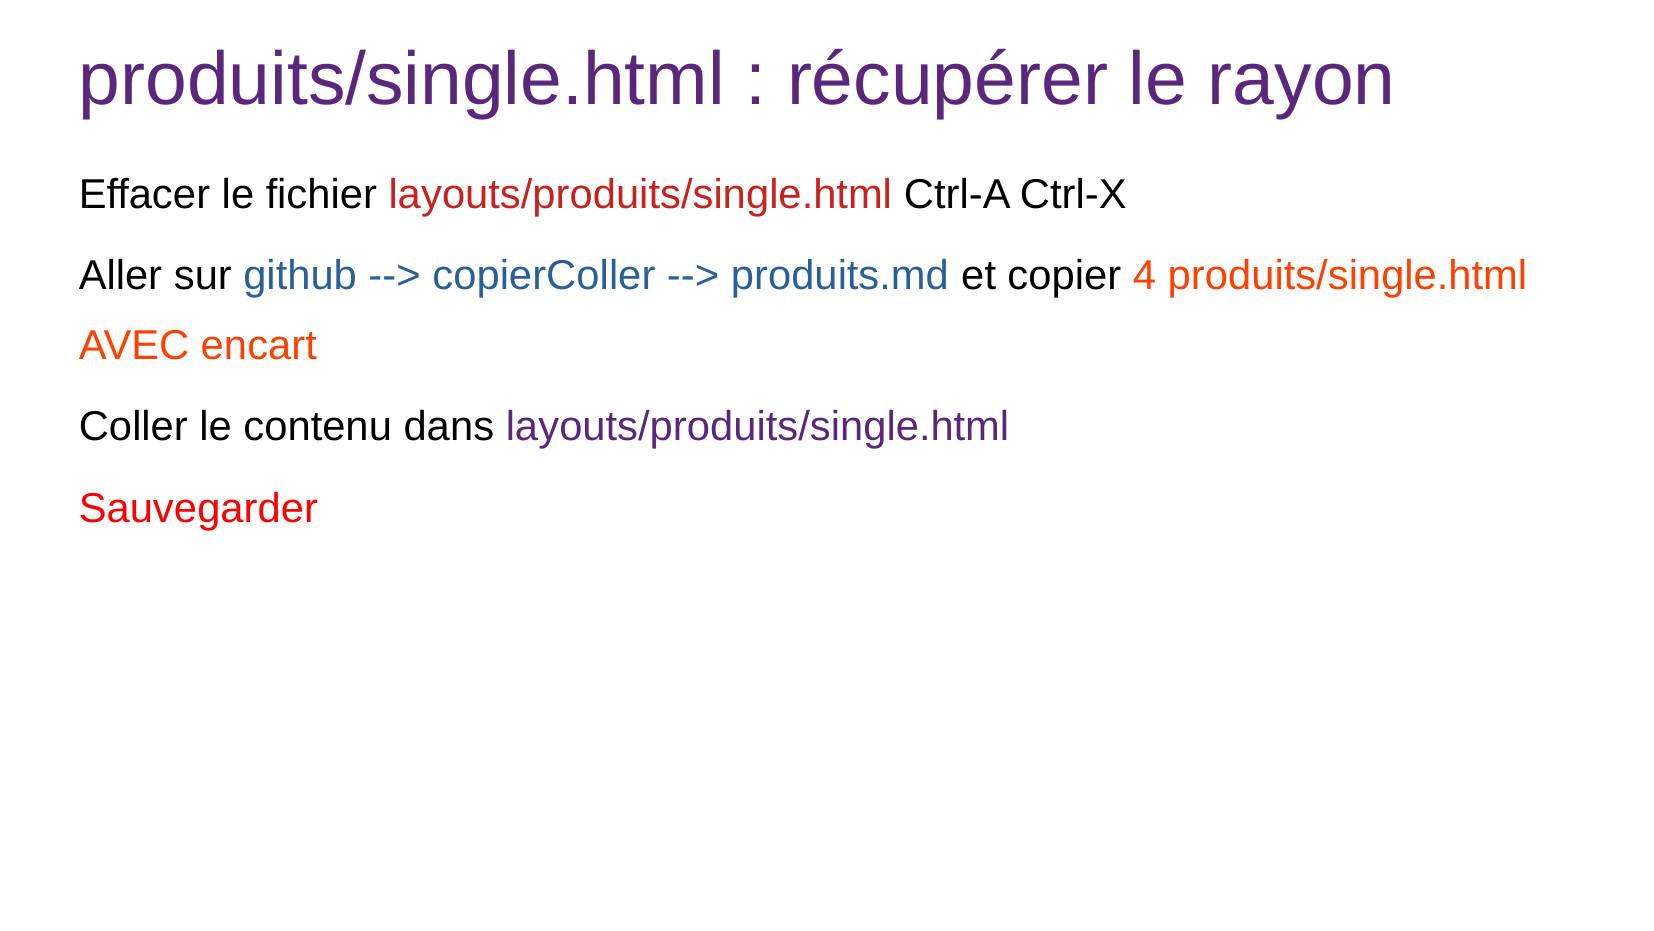

# produits/single.html : récupérer le rayon
Effacer le fichier layouts/produits/single.html Ctrl-A Ctrl-X
Aller sur github --> copierColler --> produits.md et copier 4 produits/single.html AVEC encart
Coller le contenu dans layouts/produits/single.html
Sauvegarder